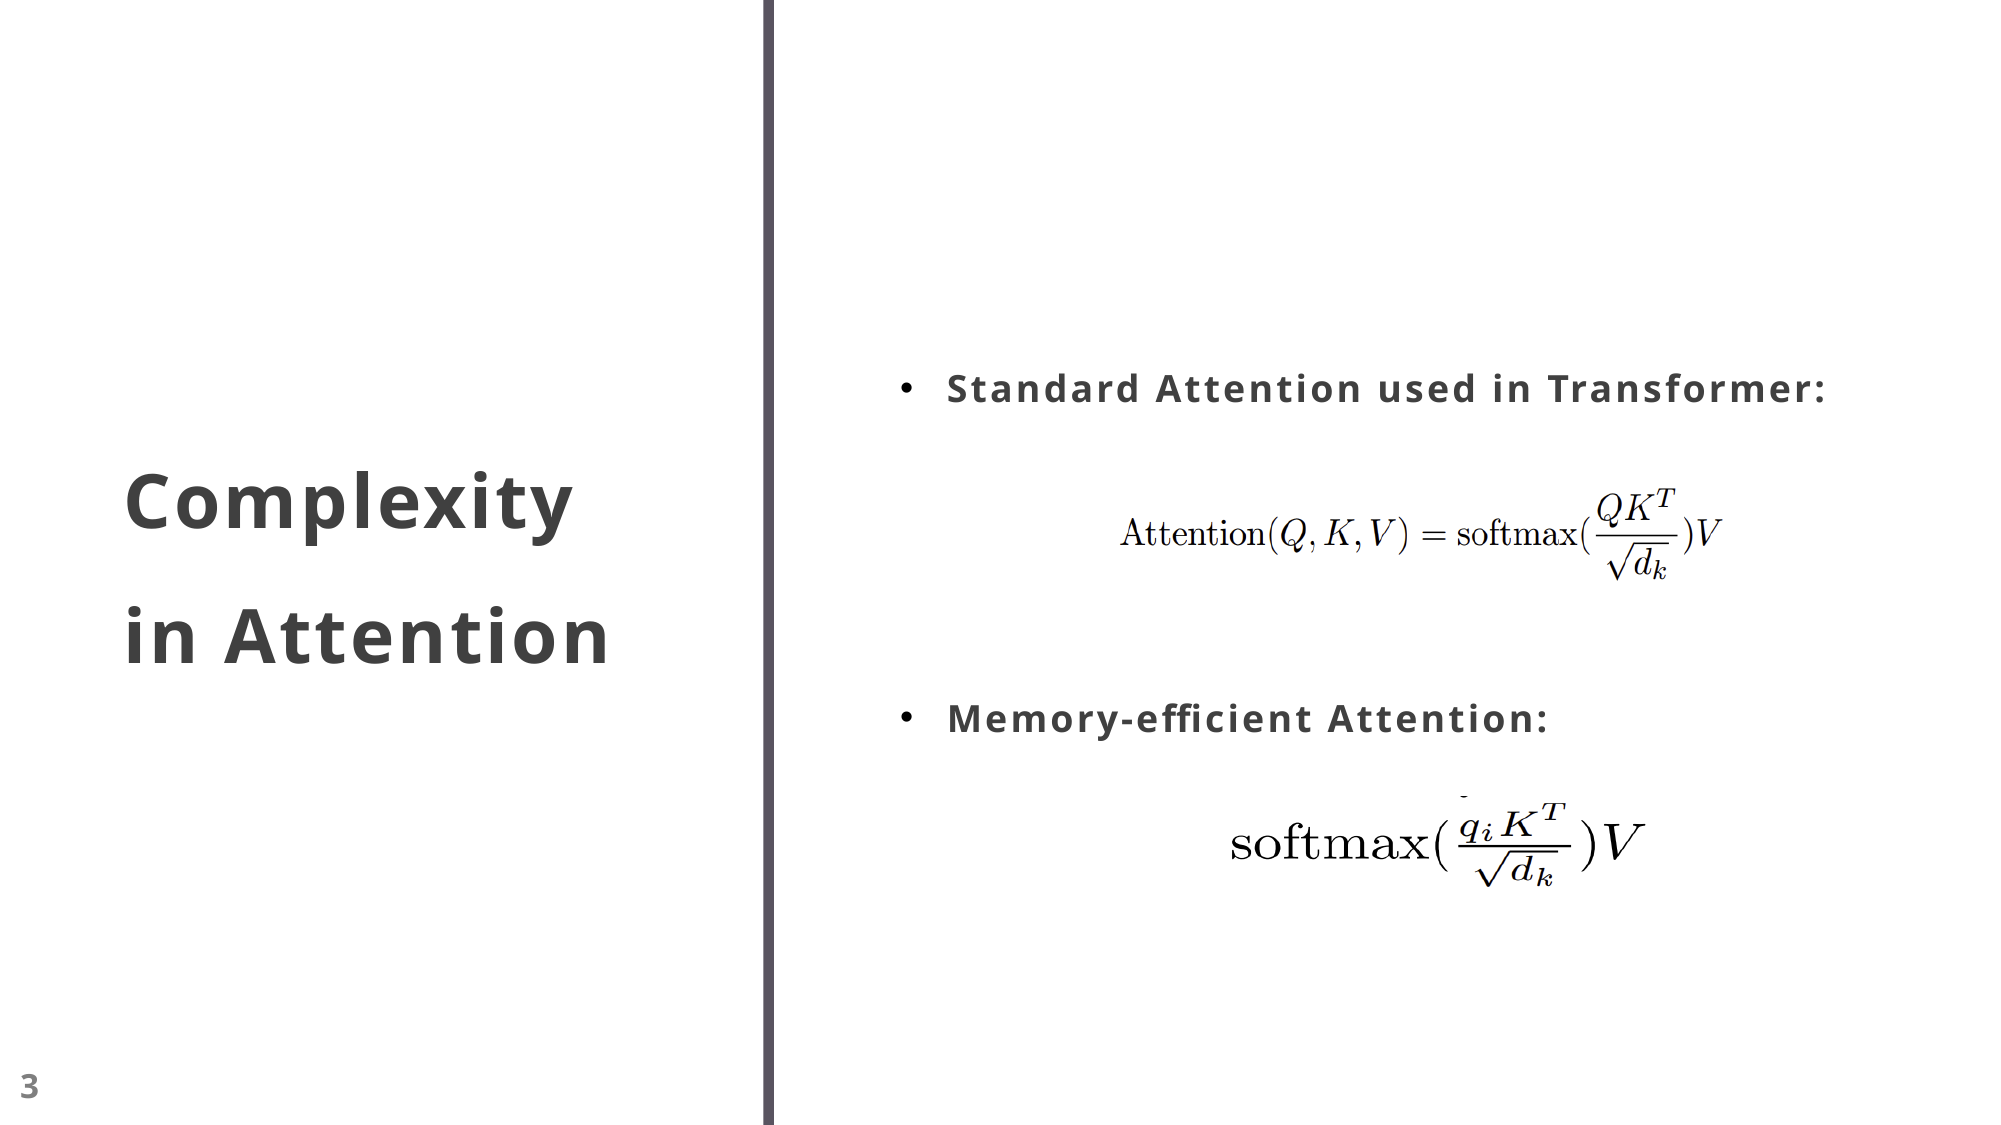

# Complexity in Attention
Standard Attention used in Transformer:
Memory-efficient Attention:
3